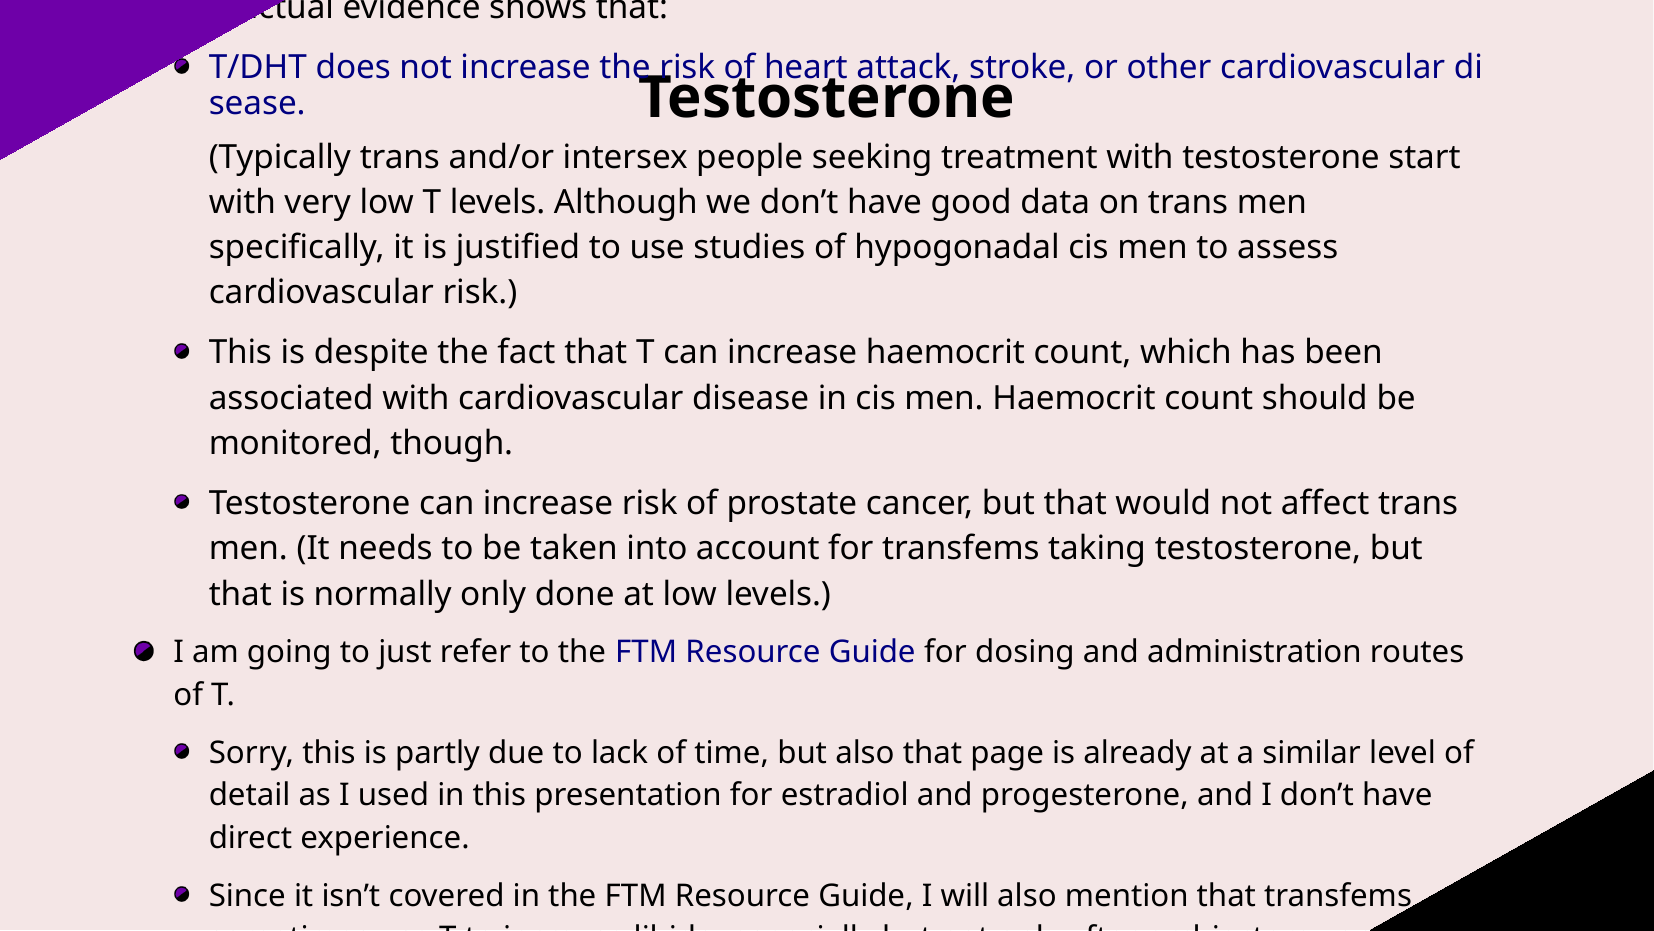

The actual evidence shows that:
T/DHT does not increase the risk of heart attack, stroke, or other cardiovascular disease.
(Typically trans and/or intersex people seeking treatment with testosterone start with very low T levels. Although we don’t have good data on trans men specifically, it is justified to use studies of hypogonadal cis men to assess cardiovascular risk.)
This is despite the fact that T can increase haemocrit count, which has been associated with cardiovascular disease in cis men. Haemocrit count should be monitored, though.
Testosterone can increase risk of prostate cancer, but that would not affect trans men. (It needs to be taken into account for transfems taking testosterone, but that is normally only done at low levels.)
I am going to just refer to the FTM Resource Guide for dosing and administration routes of T.
Sorry, this is partly due to lack of time, but also that page is already at a similar level of detail as I used in this presentation for estradiol and progesterone, and I don’t have direct experience.
Since it isn’t covered in the FTM Resource Guide, I will also mention that transfems sometimes use T to increase libido, especially but not only after orchiectomy or GRS.
Sexual Desire Changes in Transgender Individuals Upon Initiation of Hormone Treatment: Results From the Longitudinal European Network for the Investigation of Gender Incongruence
[Defreyne, Elaut, Kreukels, Fisher et al 2019]
# Testosterone